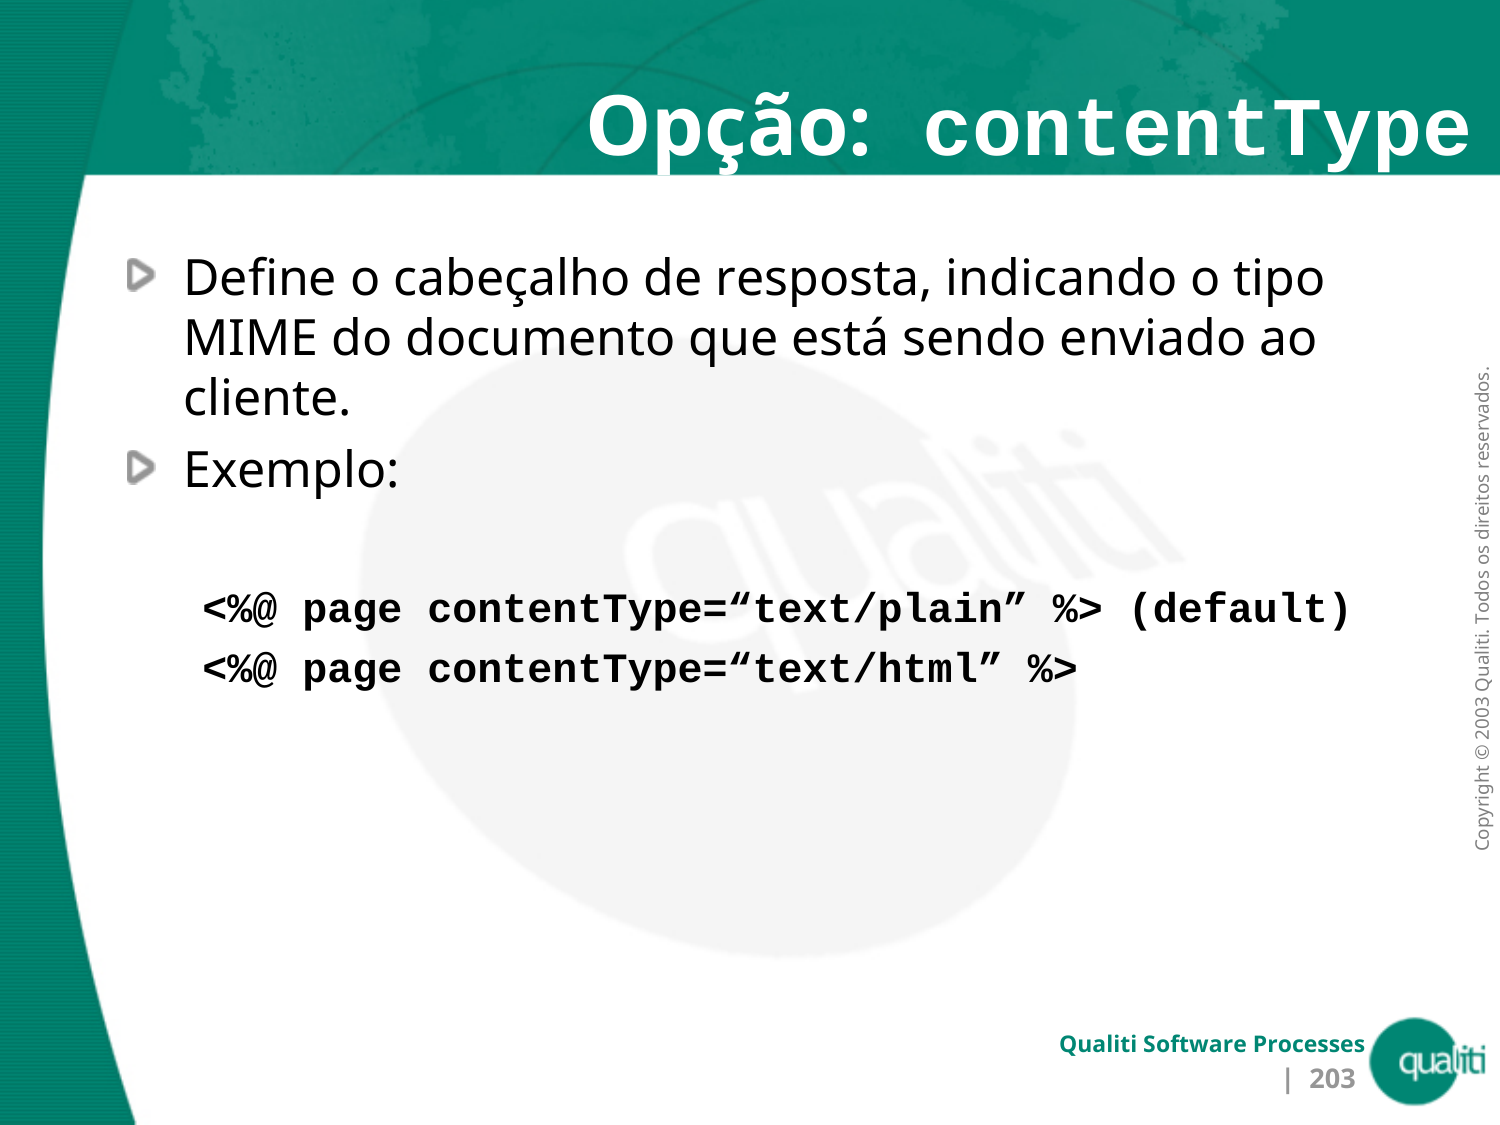

# Opção: contentType
Define o cabeçalho de resposta, indicando o tipo MIME do documento que está sendo enviado ao cliente.
Exemplo:
<%@ page contentType=“text/plain” %> (default)‏
<%@ page contentType=“text/html” %>